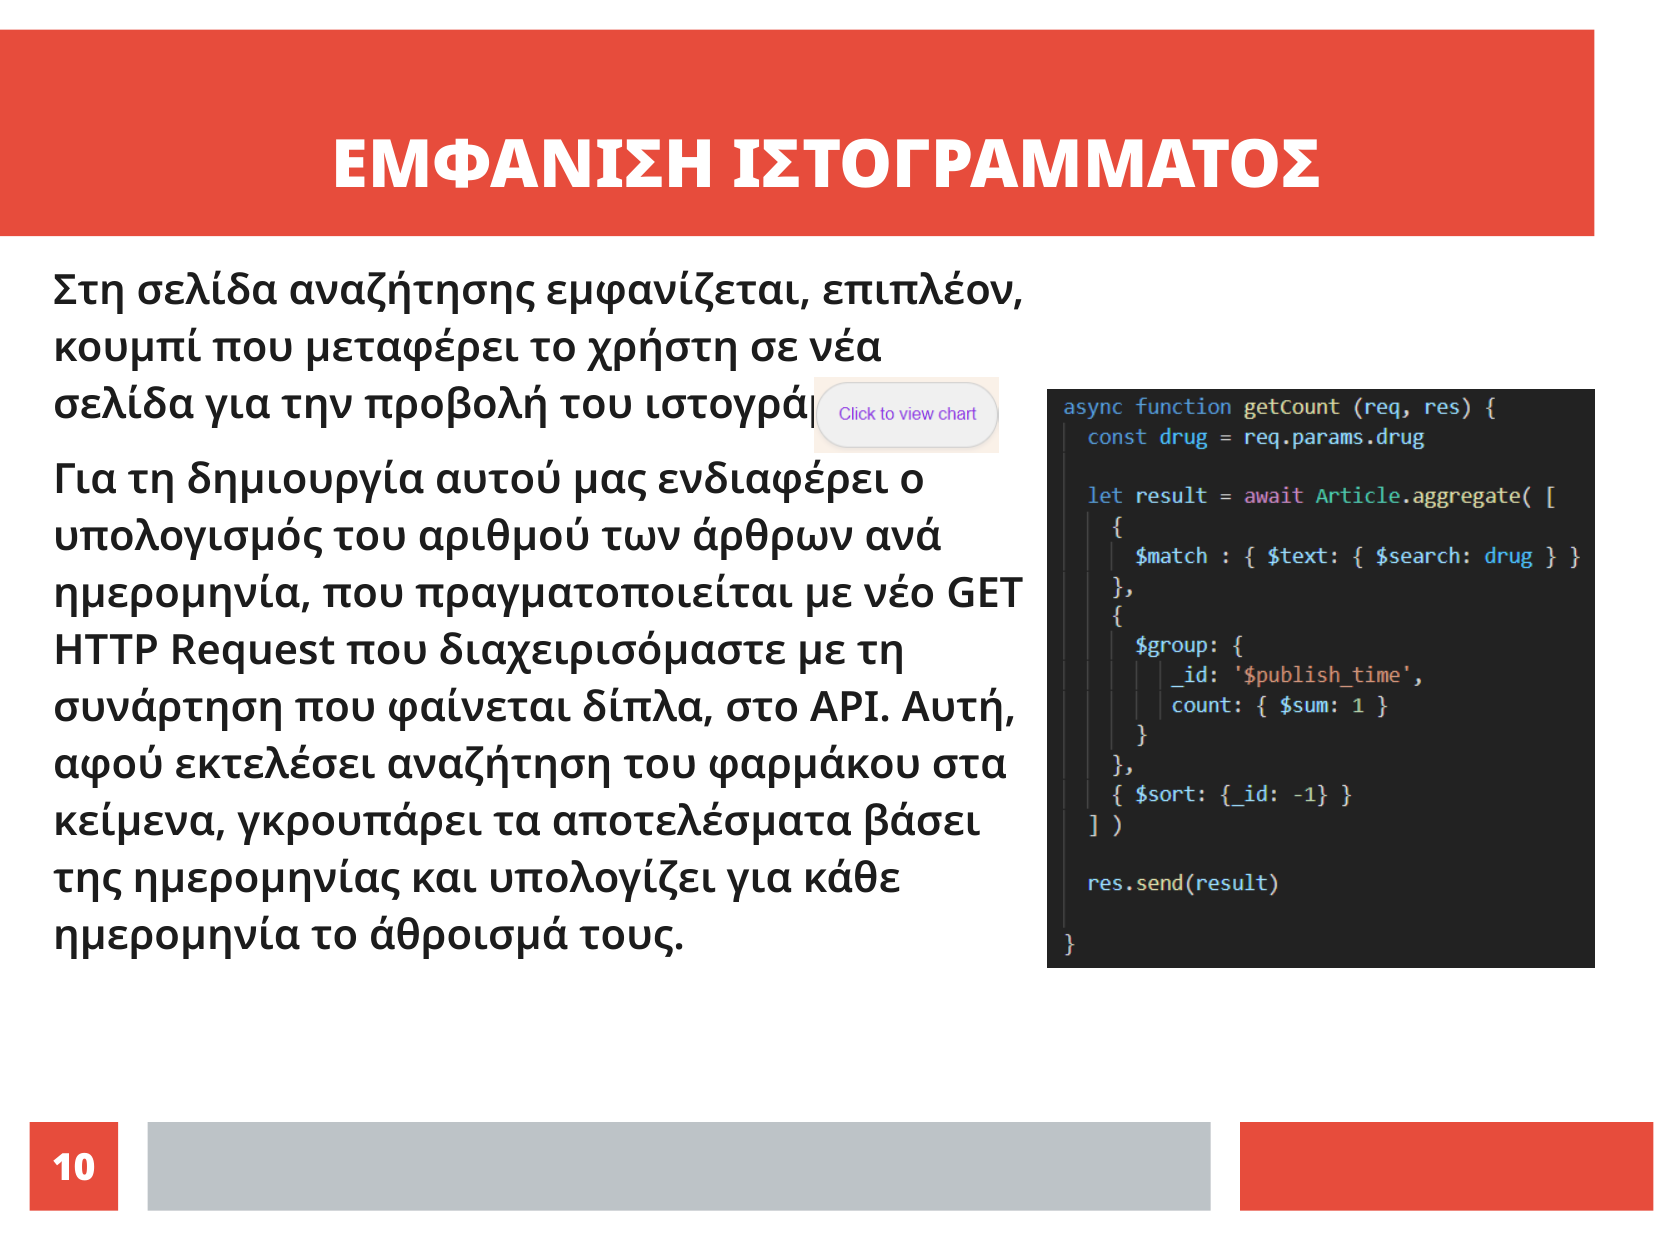

# ΕΜΦΑΝΙΣΗ ΙΣΤΟΓΡΑΜΜΑΤΟΣ
Στη σελίδα αναζήτησης εμφανίζεται, επιπλέον, κουμπί που μεταφέρει το χρήστη σε νέα σελίδα για την προβολή του ιστογράμματος
Για τη δημιουργία αυτού μας ενδιαφέρει ο υπολογισμός του αριθμού των άρθρων ανά ημερομηνία, που πραγματοποιείται με νέο GET HTTP Request που διαχειρισόμαστε με τη συνάρτηση που φαίνεται δίπλα, στο API. Αυτή, αφού εκτελέσει αναζήτηση του φαρμάκου στα κείμενα, γκρουπάρει τα αποτελέσματα βάσει της ημερομηνίας και υπολογίζει για κάθε ημερομηνία το άθροισμά τους.
10